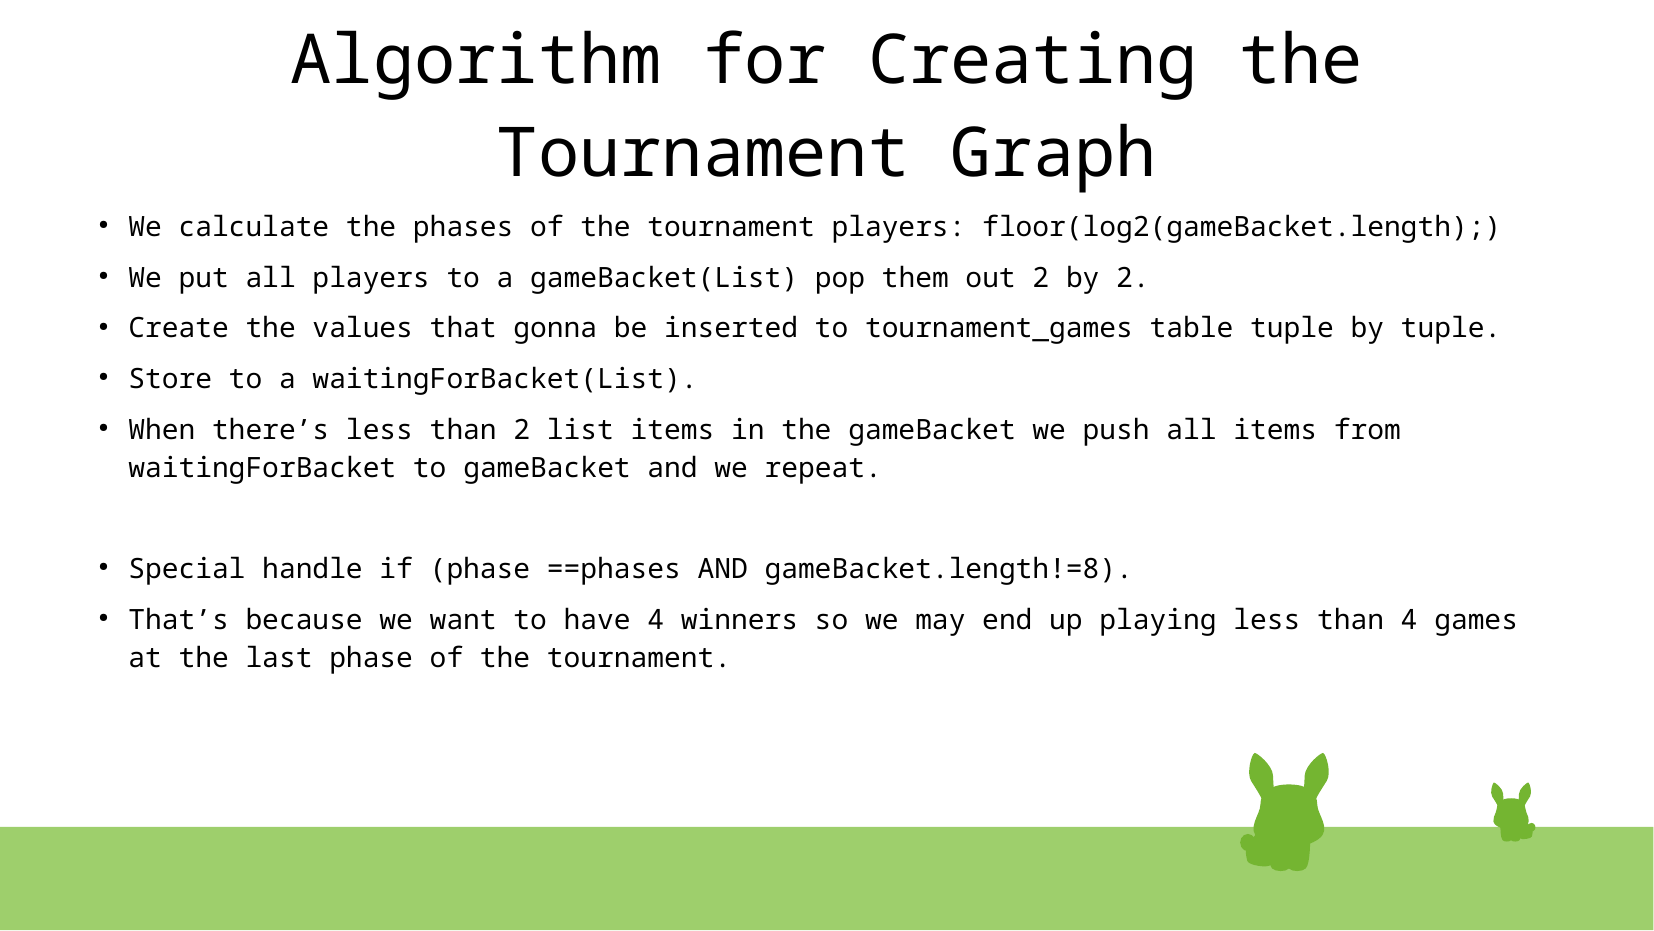

# Algorithm for Creating the Tournament Graph
We calculate the phases of the tournament players: floor(log2(gameBacket.length);)
We put all players to a gameBacket(List) pop them out 2 by 2.
Create the values that gonna be inserted to tournament_games table tuple by tuple.
Store to a waitingForBacket(List).
When there’s less than 2 list items in the gameBacket we push all items from waitingForBacket to gameBacket and we repeat.
Special handle if (phase ==phases AND gameBacket.length!=8).
That’s because we want to have 4 winners so we may end up playing less than 4 games at the last phase of the tournament.